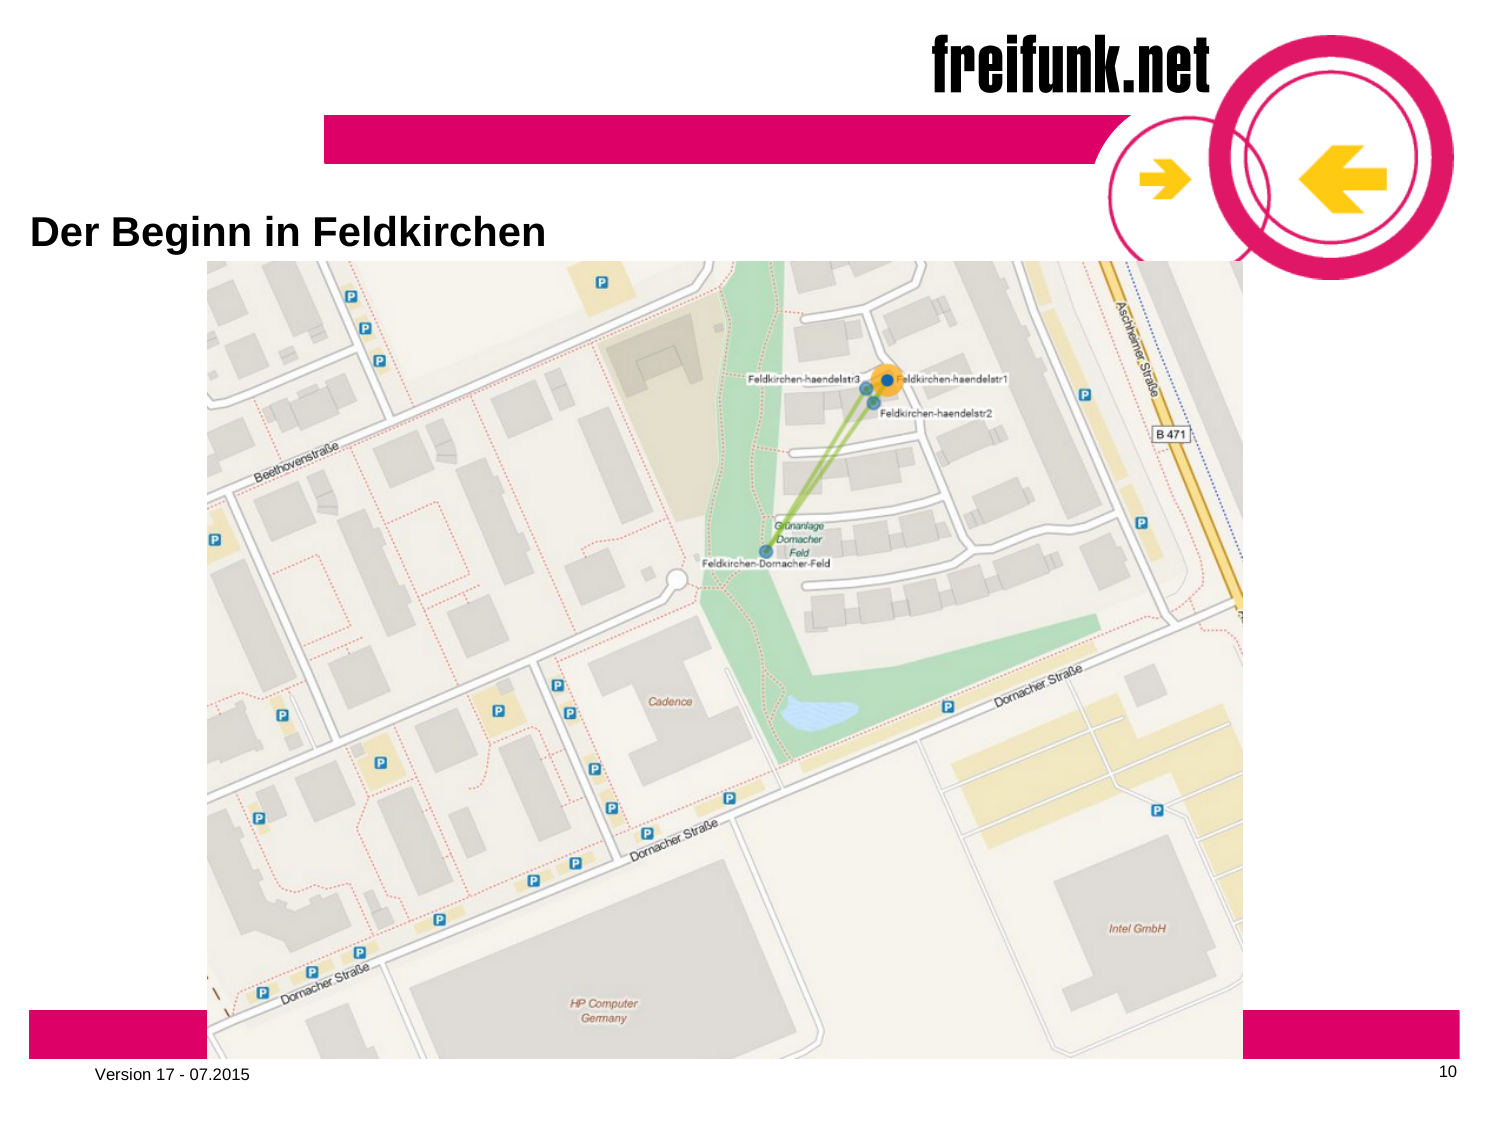

Der Beginn in Feldkirchen
10
Version 17 - 07.2015